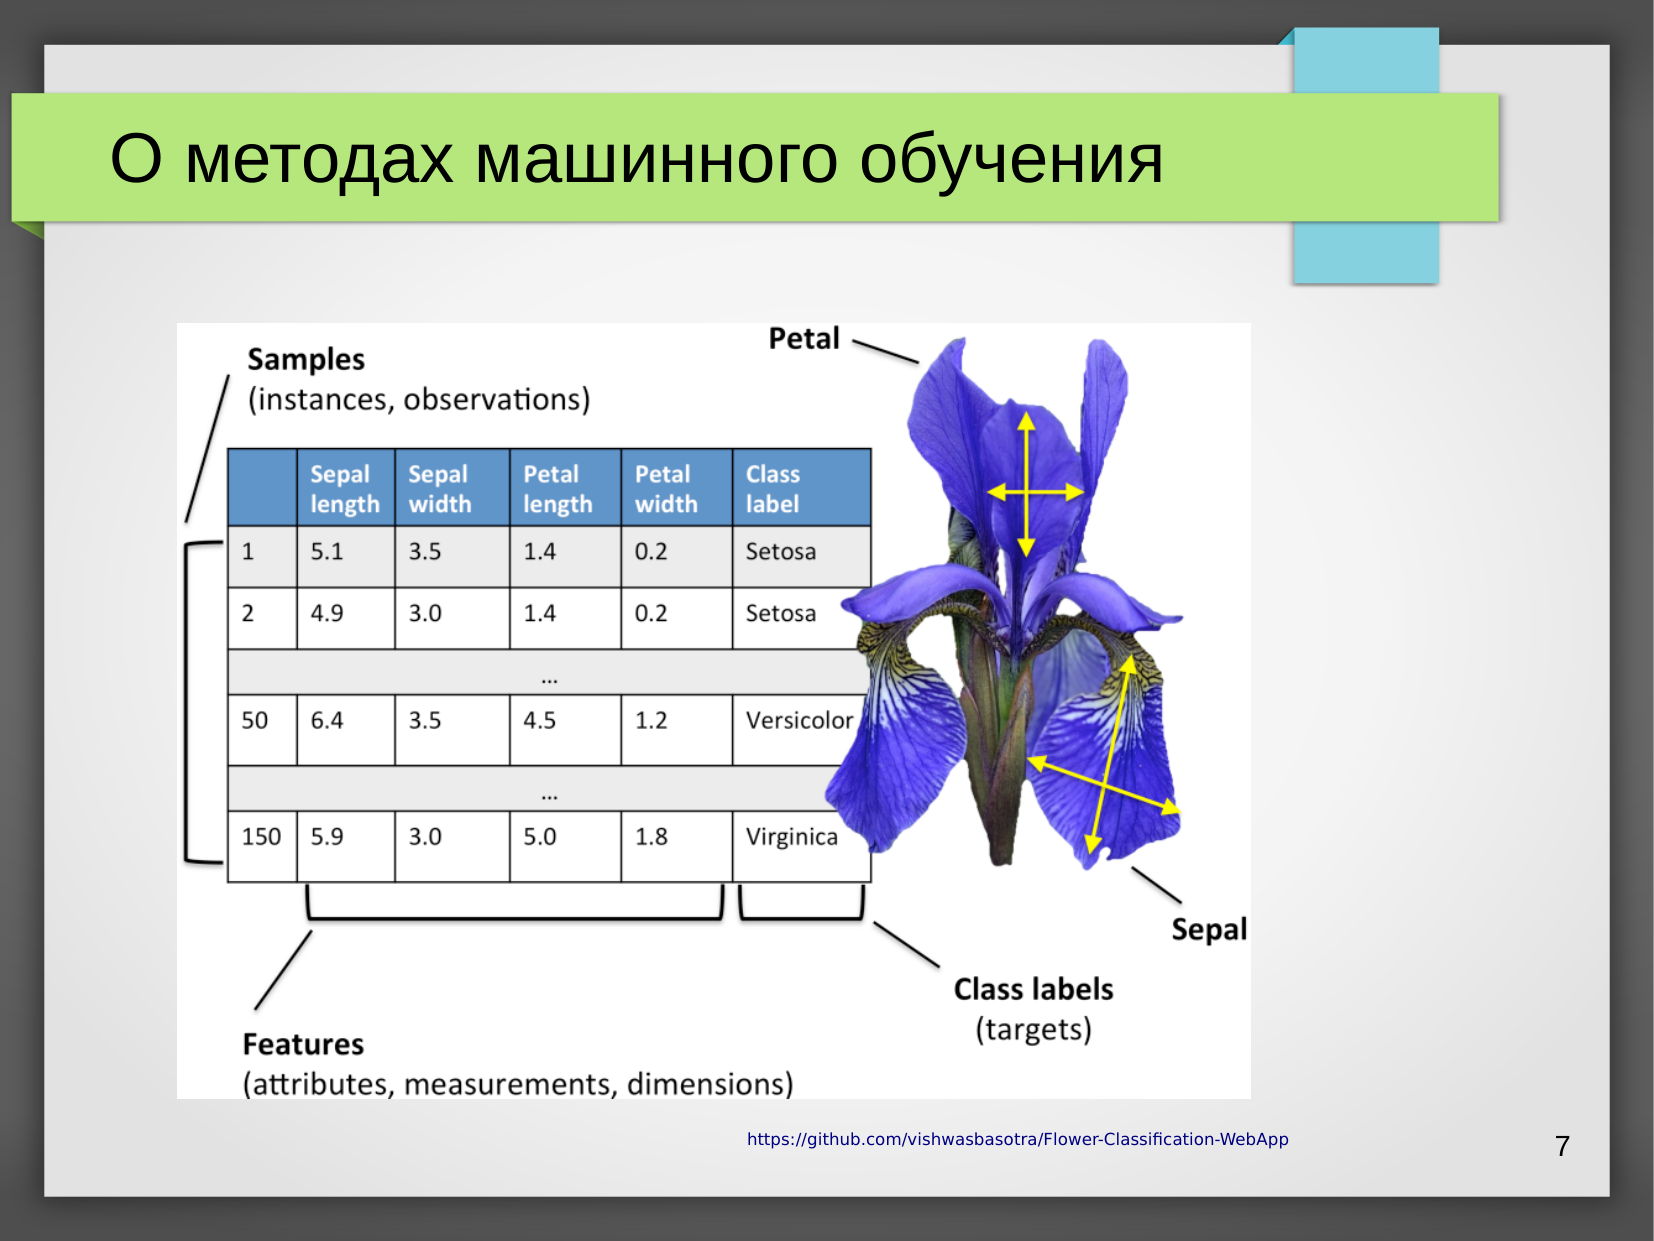

# О методах машинного обучения
https://github.com/vishwasbasotra/Flower-Classification-WebApp
7